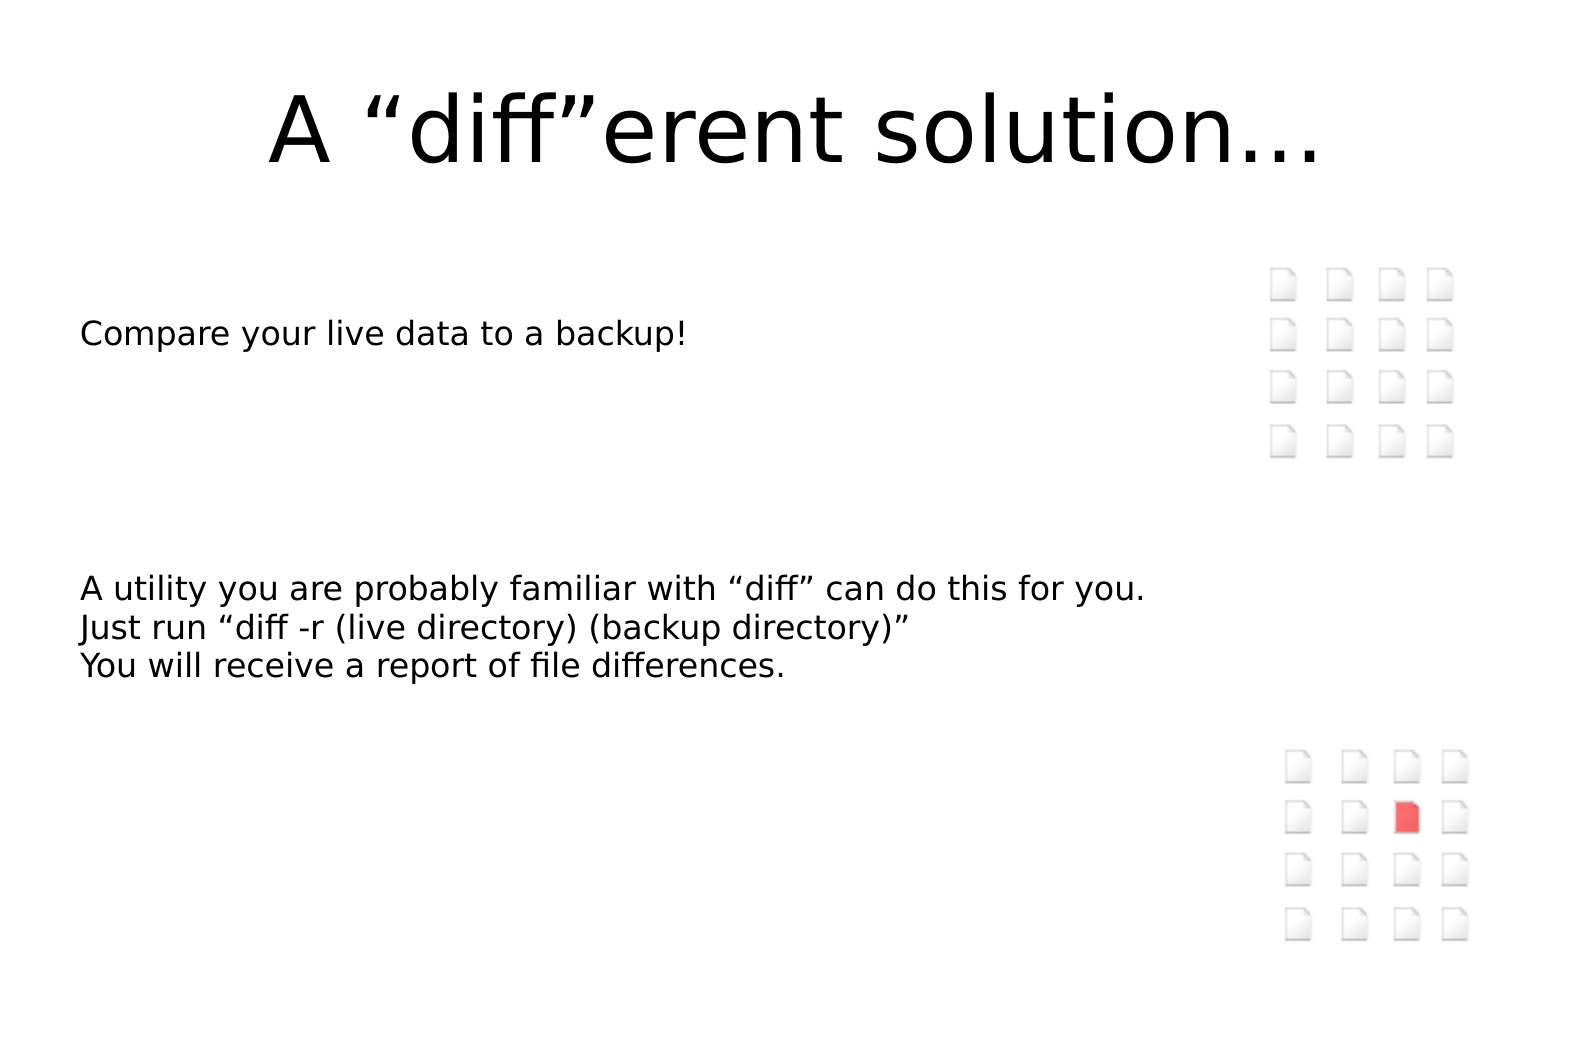

# A “diff”erent solution...
Compare your live data to a backup!
A utility you are probably familiar with “diff” can do this for you.
Just run “diff -r (live directory) (backup directory)”
You will receive a report of file differences.